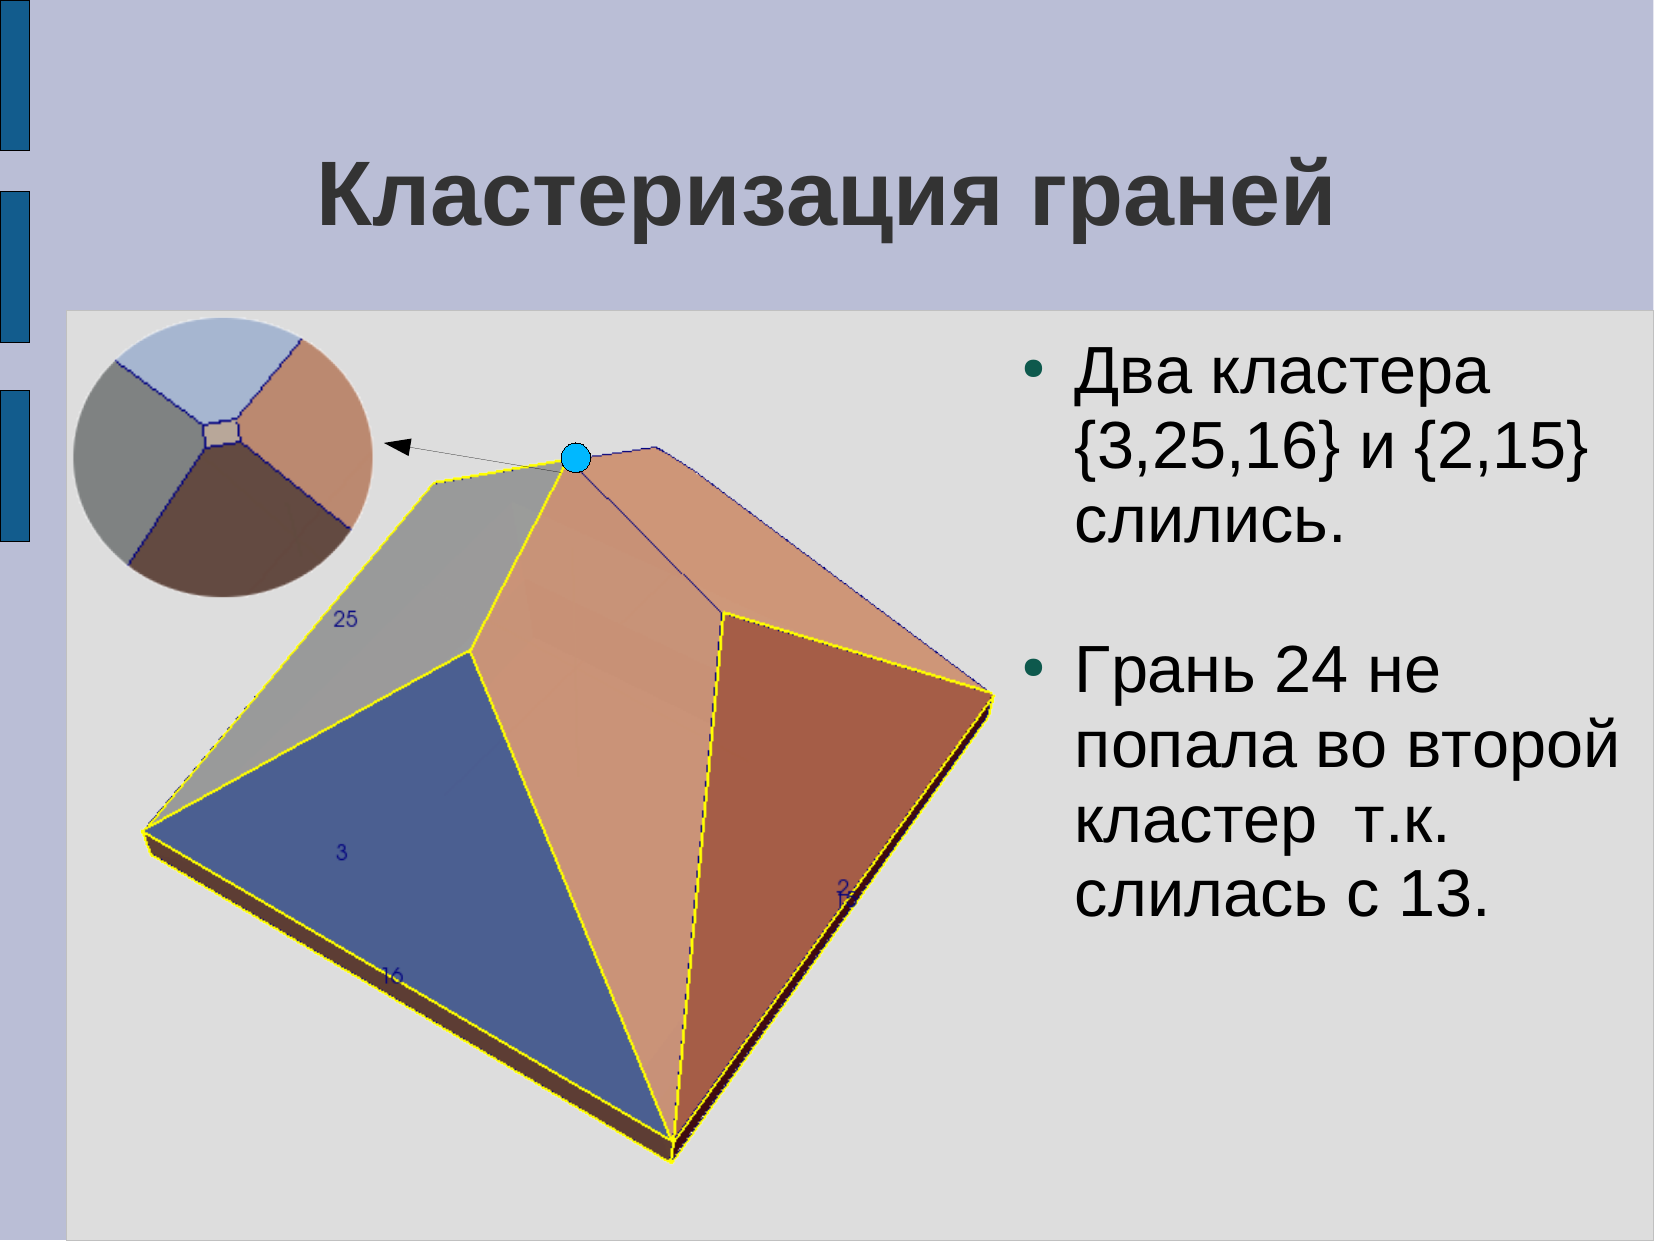

# Кластеризация граней
Два кластера {3,25,16} и {2,15}
слились.
Грань 24 не попала во второй
кластер т.к. слилась с 13.